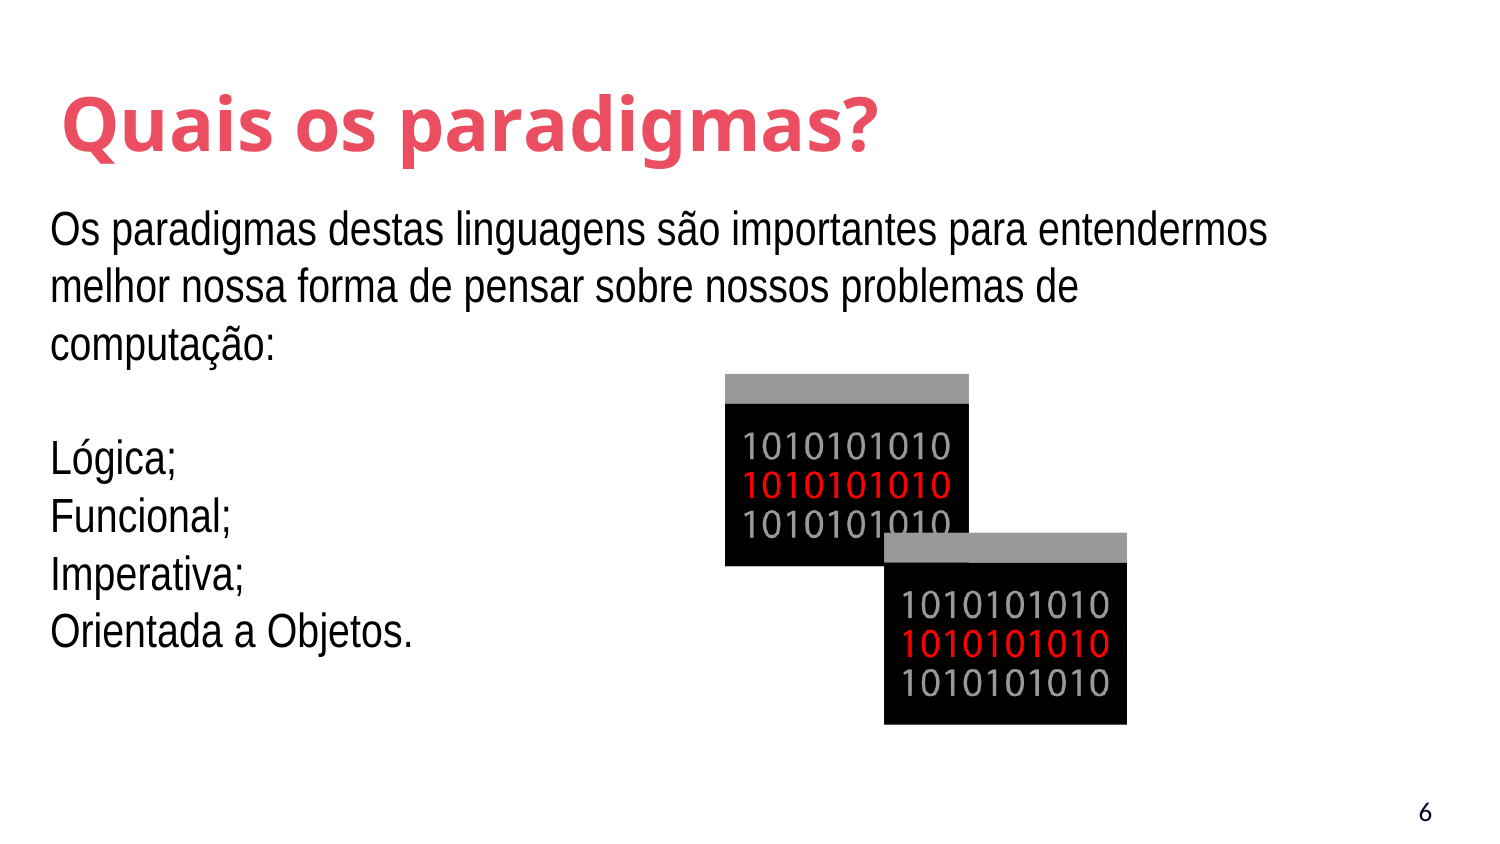

Quais os paradigmas?
# Os paradigmas destas linguagens são importantes para entendermos melhor nossa forma de pensar sobre nossos problemas de computação: Lógica; Funcional; Imperativa; Orientada a Objetos.
3